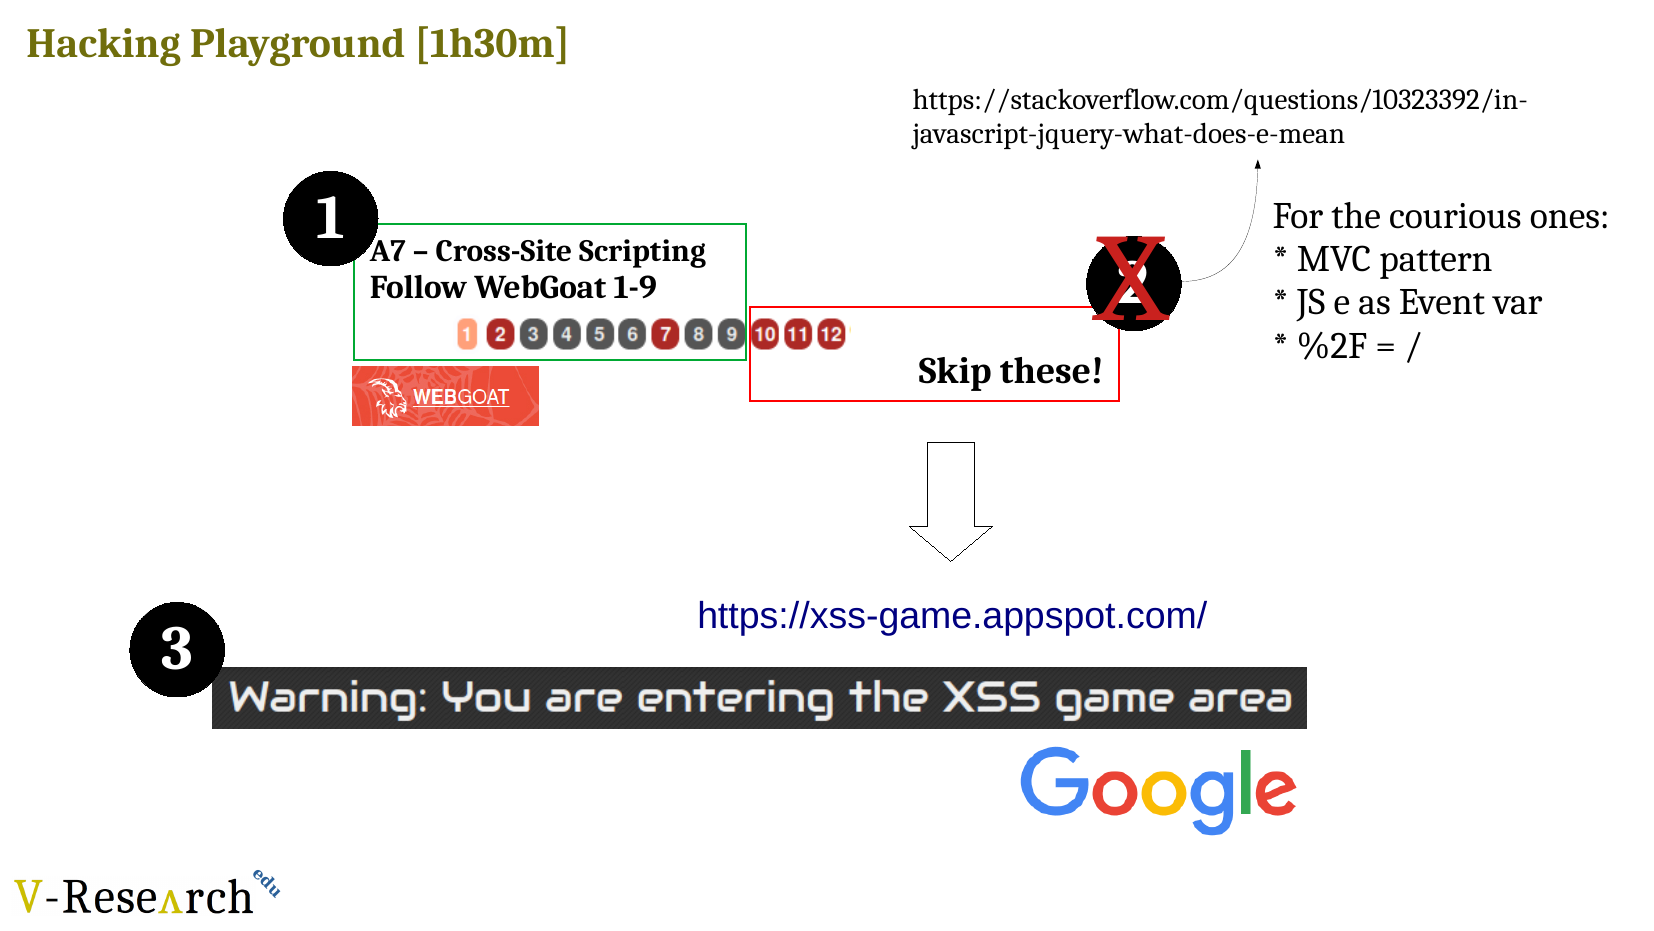

Hacking Playground [1h30m]
https://stackoverflow.com/questions/10323392/in-javascript-jquery-what-does-e-mean
1
For the courious ones:
* MVC pattern
* JS e as Event var
* %2F = /
X
A7 – Cross-Site Scripting
Follow WebGoat 1-9
2
Skip these!
https://xss-game.appspot.com/
3
edu